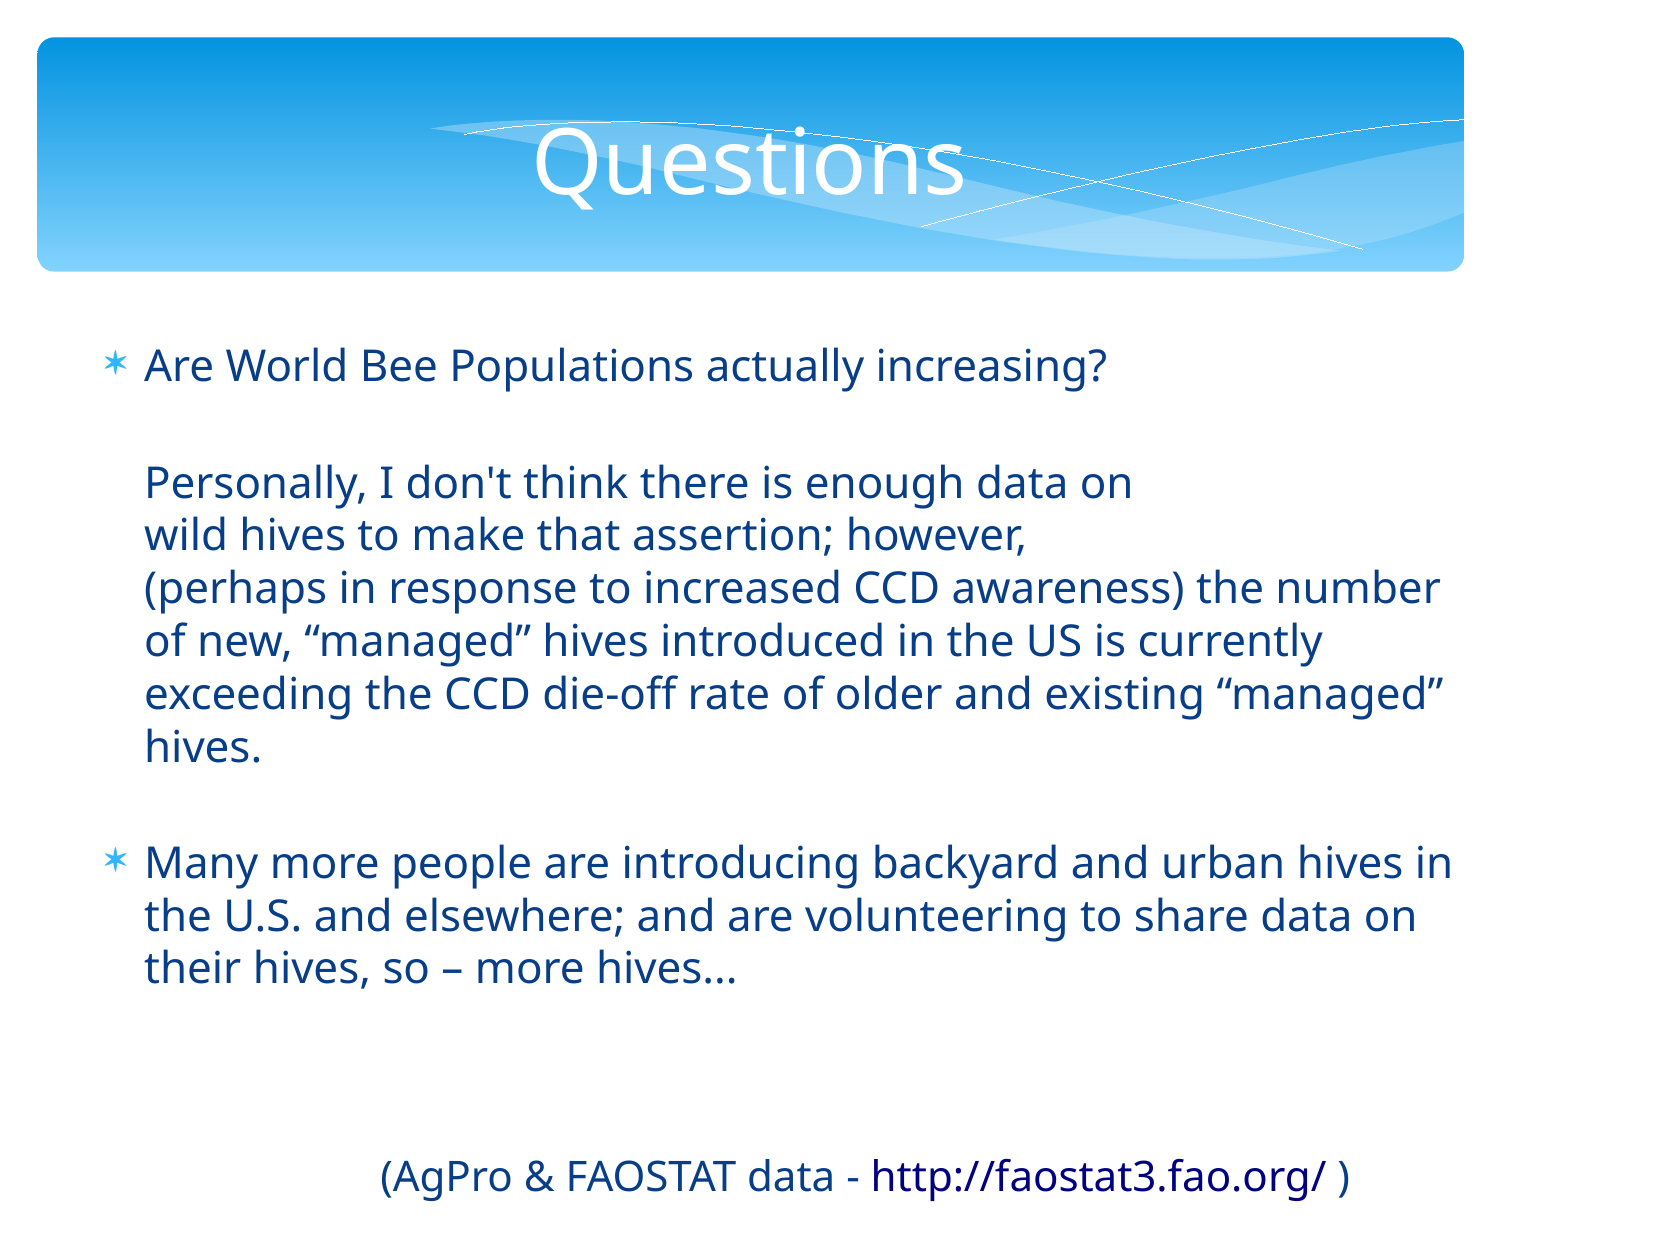

# Questions
Are World Bee Populations actually increasing?
Personally, I don't think there is enough data on
wild hives to make that assertion; however,
(perhaps in response to increased CCD awareness) the number of new, “managed” hives introduced in the US is currently exceeding the CCD die-off rate of older and existing “managed” hives.
Many more people are introducing backyard and urban hives in the U.S. and elsewhere; and are volunteering to share data on their hives, so – more hives...
(AgPro & FAOSTAT data - http://faostat3.fao.org/ )